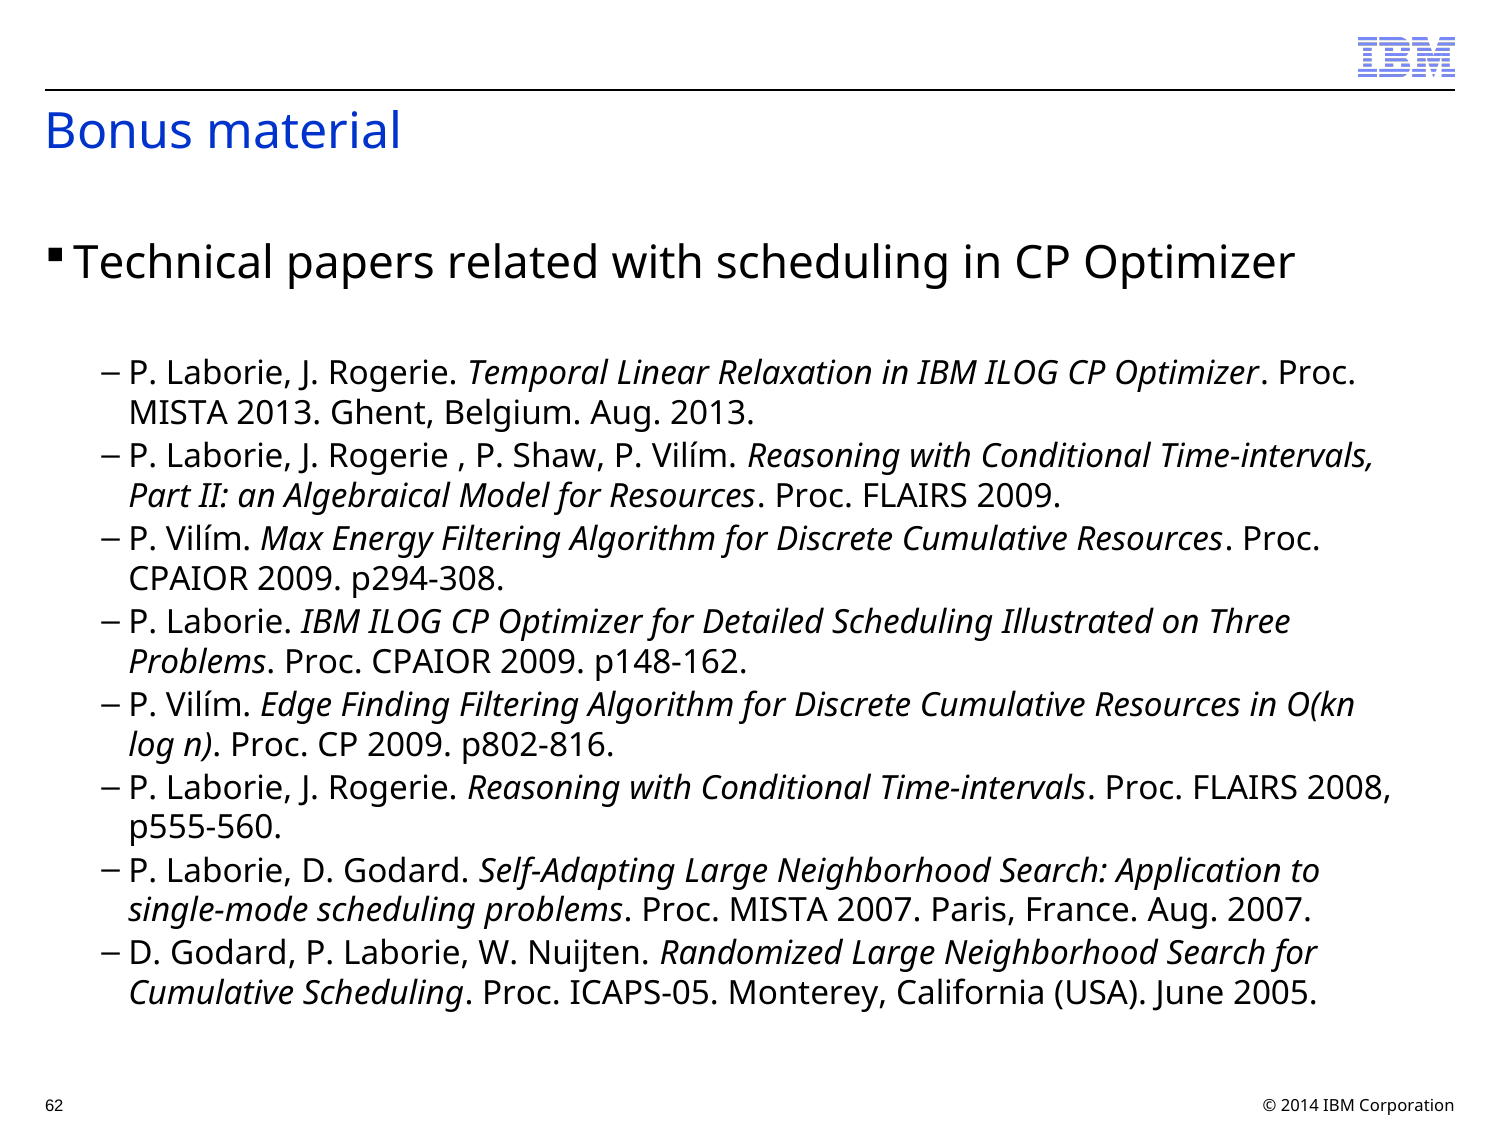

# Bonus material
Technical papers related with scheduling in CP Optimizer
P. Laborie, J. Rogerie. Temporal Linear Relaxation in IBM ILOG CP Optimizer. Proc. MISTA 2013. Ghent, Belgium. Aug. 2013.
P. Laborie, J. Rogerie , P. Shaw, P. Vilím. Reasoning with Conditional Time-intervals, Part II: an Algebraical Model for Resources. Proc. FLAIRS 2009.
P. Vilím. Max Energy Filtering Algorithm for Discrete Cumulative Resources. Proc. CPAIOR 2009. p294-308.
P. Laborie. IBM ILOG CP Optimizer for Detailed Scheduling Illustrated on Three Problems. Proc. CPAIOR 2009. p148-162.
P. Vilím. Edge Finding Filtering Algorithm for Discrete Cumulative Resources in O(kn log n). Proc. CP 2009. p802-816.
P. Laborie, J. Rogerie. Reasoning with Conditional Time-intervals. Proc. FLAIRS 2008, p555-560.
P. Laborie, D. Godard. Self-Adapting Large Neighborhood Search: Application to single-mode scheduling problems. Proc. MISTA 2007. Paris, France. Aug. 2007.
D. Godard, P. Laborie, W. Nuijten. Randomized Large Neighborhood Search for Cumulative Scheduling. Proc. ICAPS-05. Monterey, California (USA). June 2005.
62